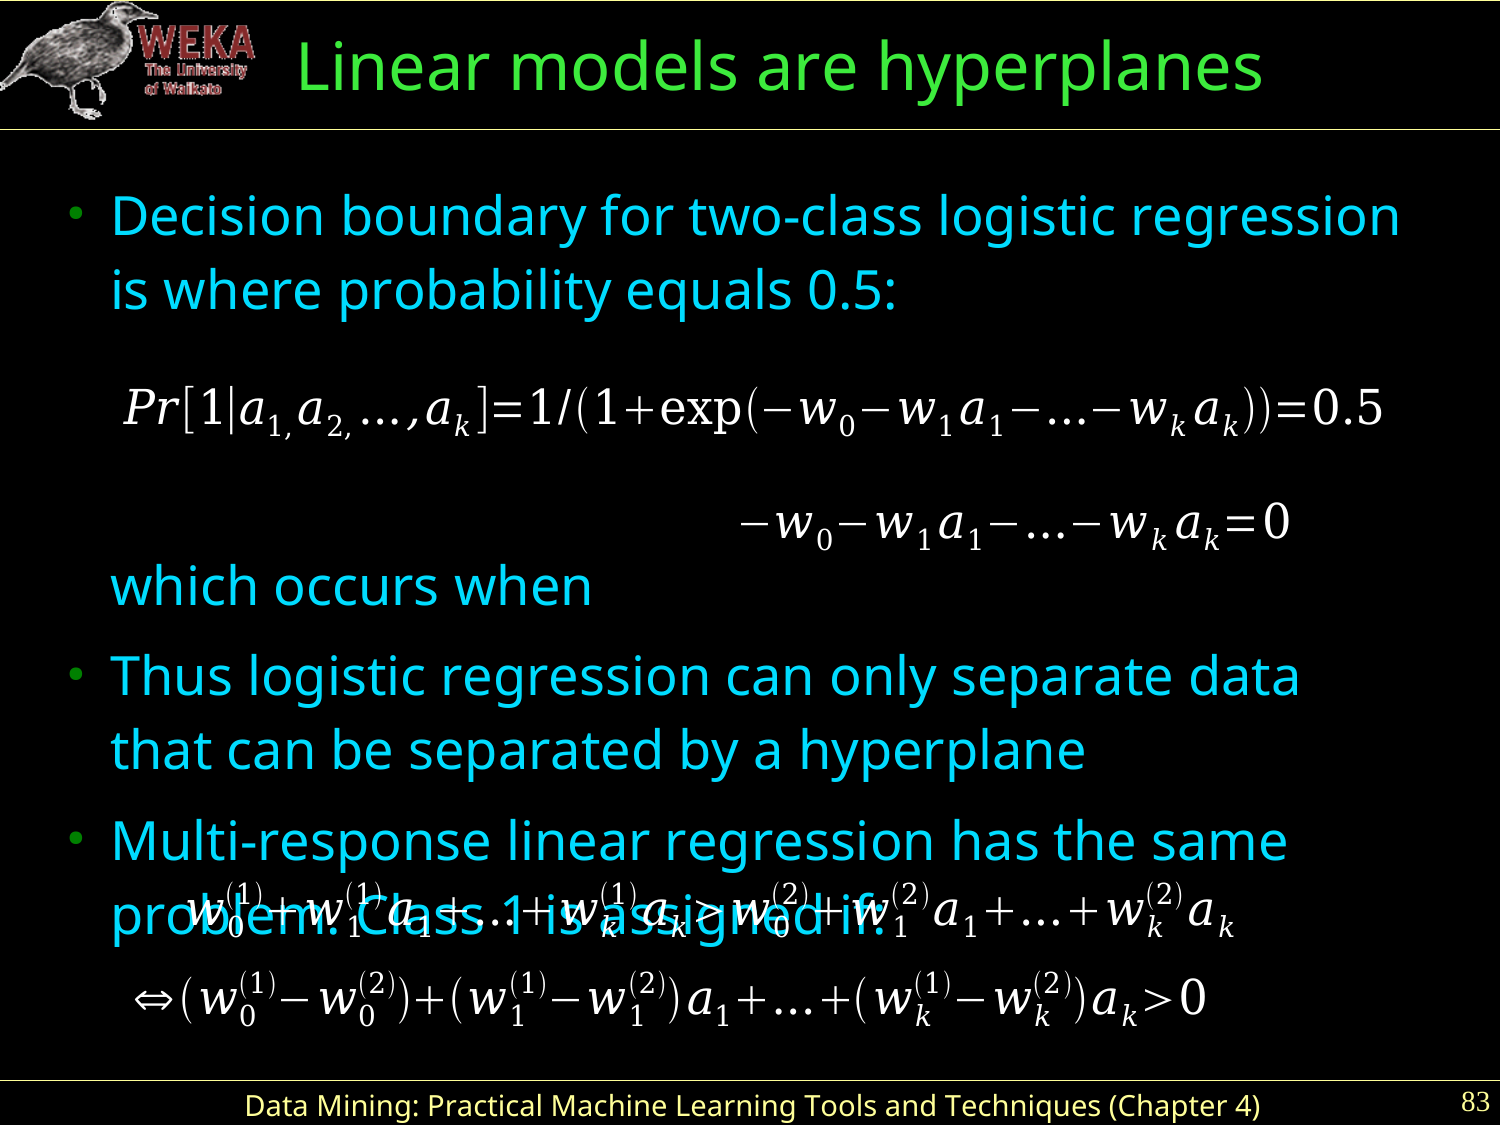

# Linear models are hyperplanes
Decision boundary for two-class logistic regression is where probability equals 0.5:
which occurs when
Thus logistic regression can only separate data that can be separated by a hyperplane
Multi-response linear regression has the same problem. Class 1 is assigned if:
Data Mining: Practical Machine Learning Tools and Techniques (Chapter 4)
83